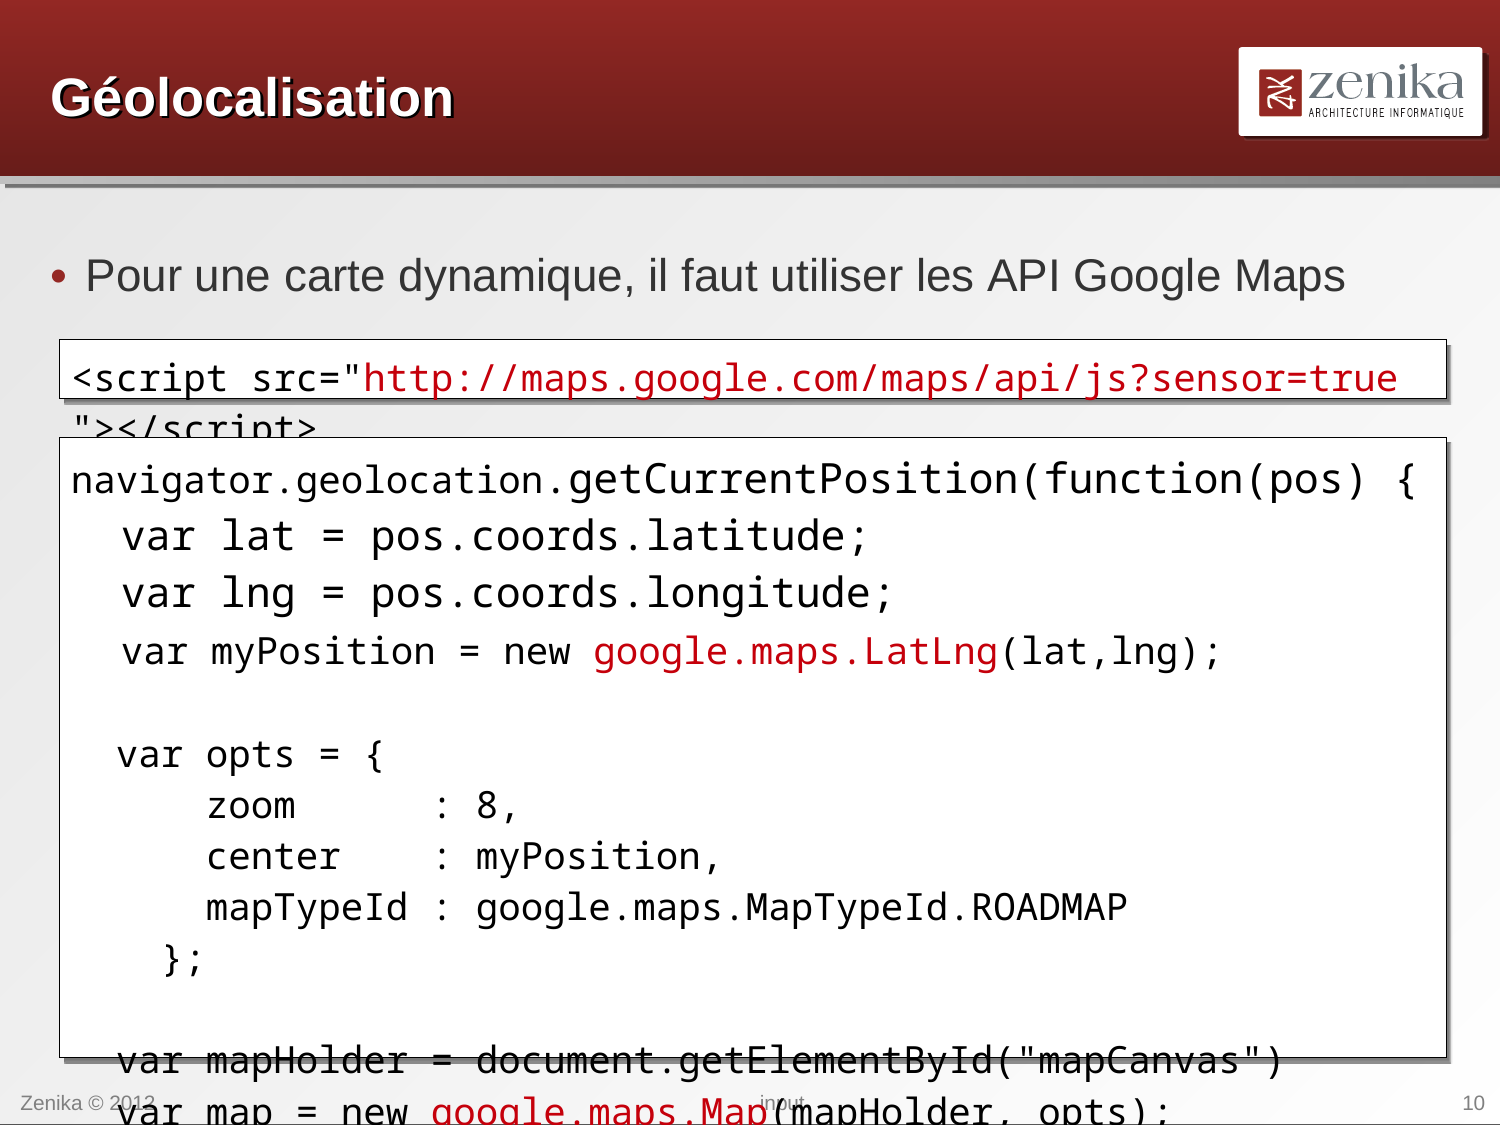

# Géolocalisation
Pour une carte dynamique, il faut utiliser les API Google Maps
Affichage sur une carte dans une div d'id « mapCanvas »
<script src="http://maps.google.com/maps/api/js?sensor=true"></script>
navigator.geolocation.getCurrentPosition(function(pos) {
 var lat = pos.coords.latitude;
 var lng = pos.coords.longitude;
 var myPosition = new google.maps.LatLng(lat,lng);
 var opts = {
 zoom : 8,
 center : myPosition,
 mapTypeId : google.maps.MapTypeId.ROADMAP
 };
 var mapHolder = document.getElementById("mapCanvas")
 var map = new google.maps.Map(mapHolder, opts);
});